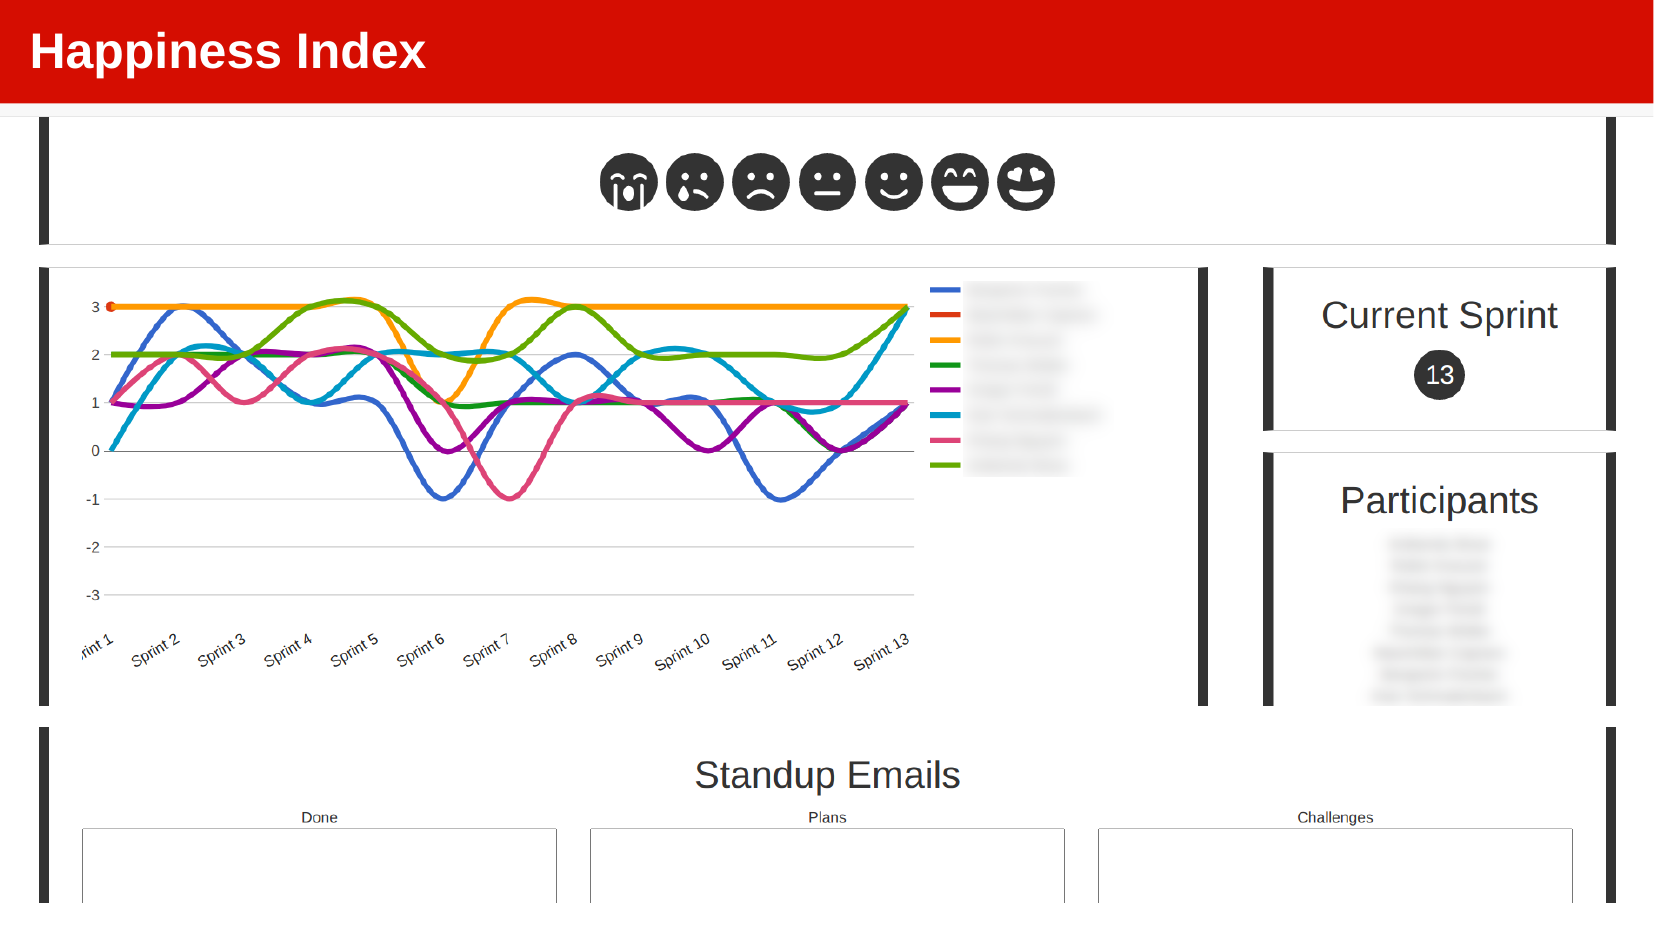

# Happiness Index
The AMOS Project
10
© 2022 Dirk Riehle - Some Rights Reserved